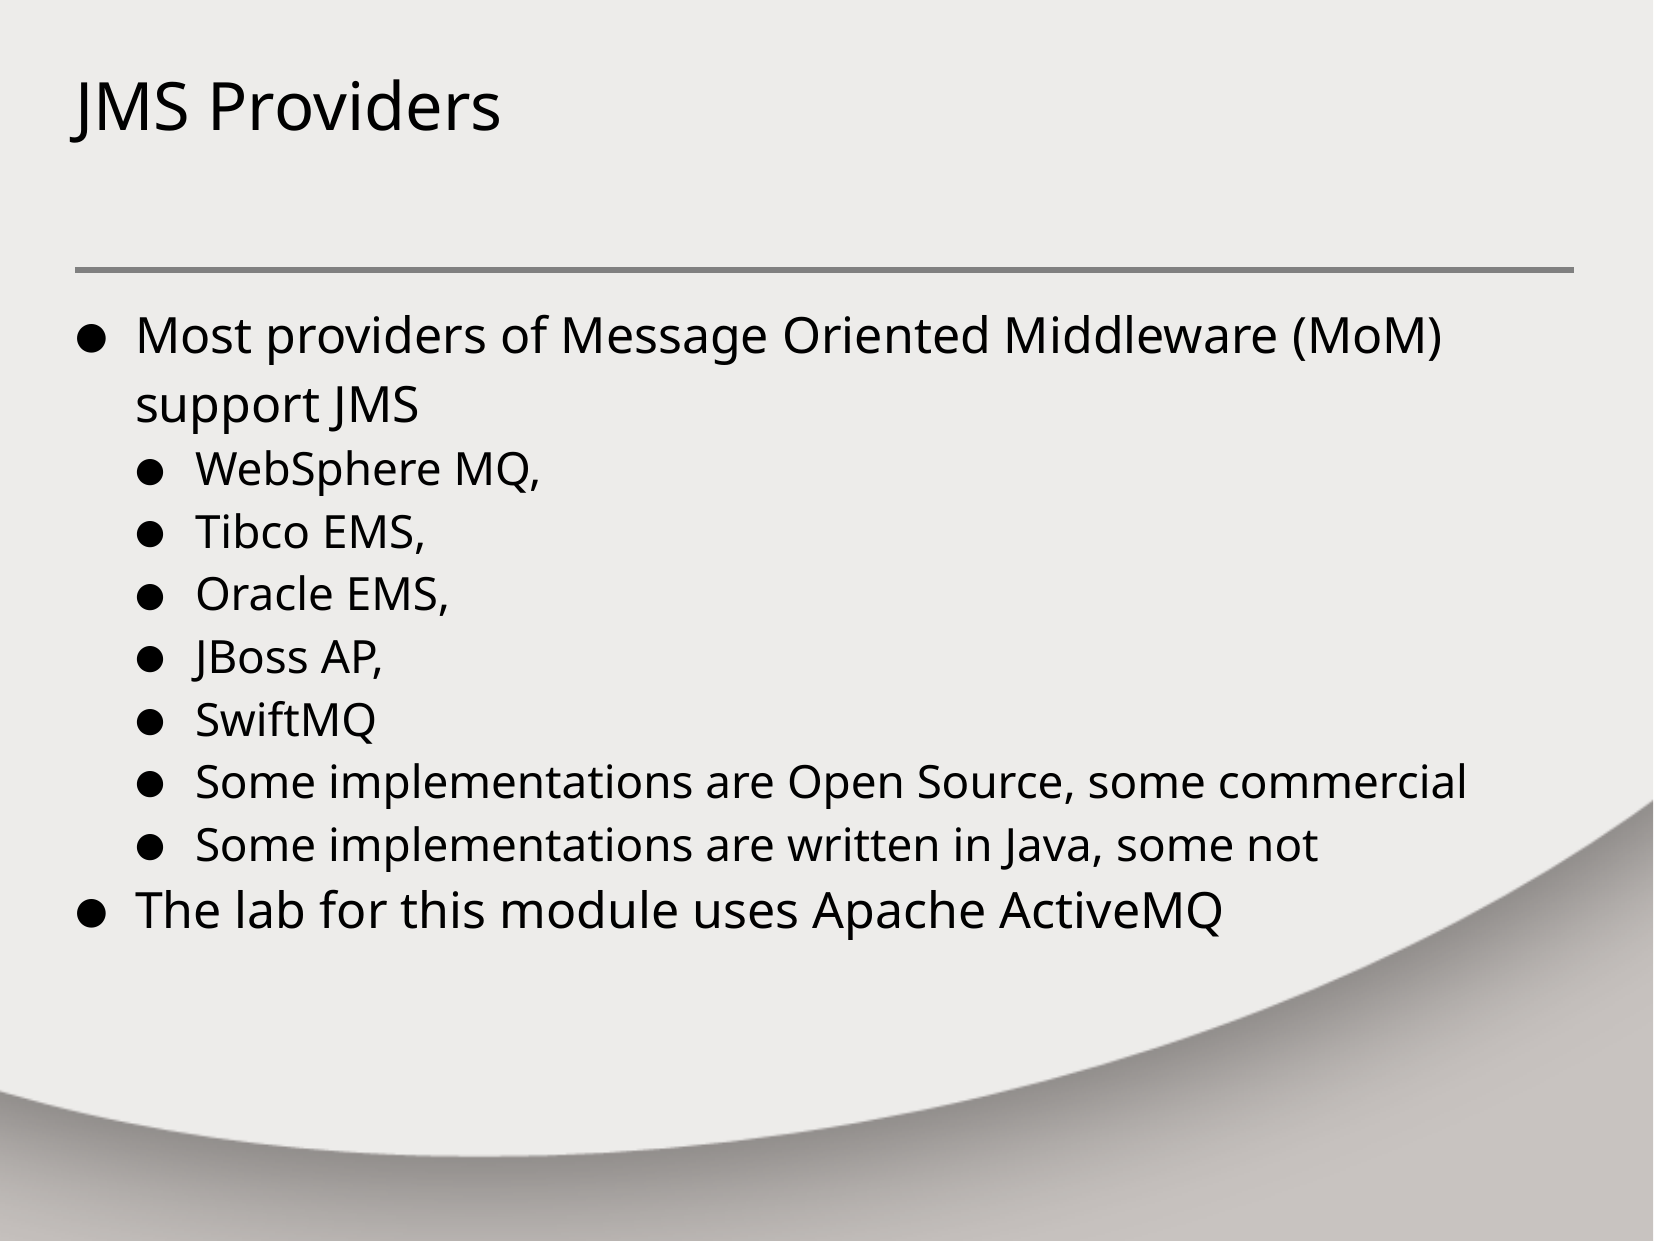

# JMS Providers
Most providers of Message Oriented Middleware (MoM) support JMS
WebSphere MQ,
Tibco EMS,
Oracle EMS,
JBoss AP,
SwiftMQ
Some implementations are Open Source, some commercial
Some implementations are written in Java, some not
The lab for this module uses Apache ActiveMQ